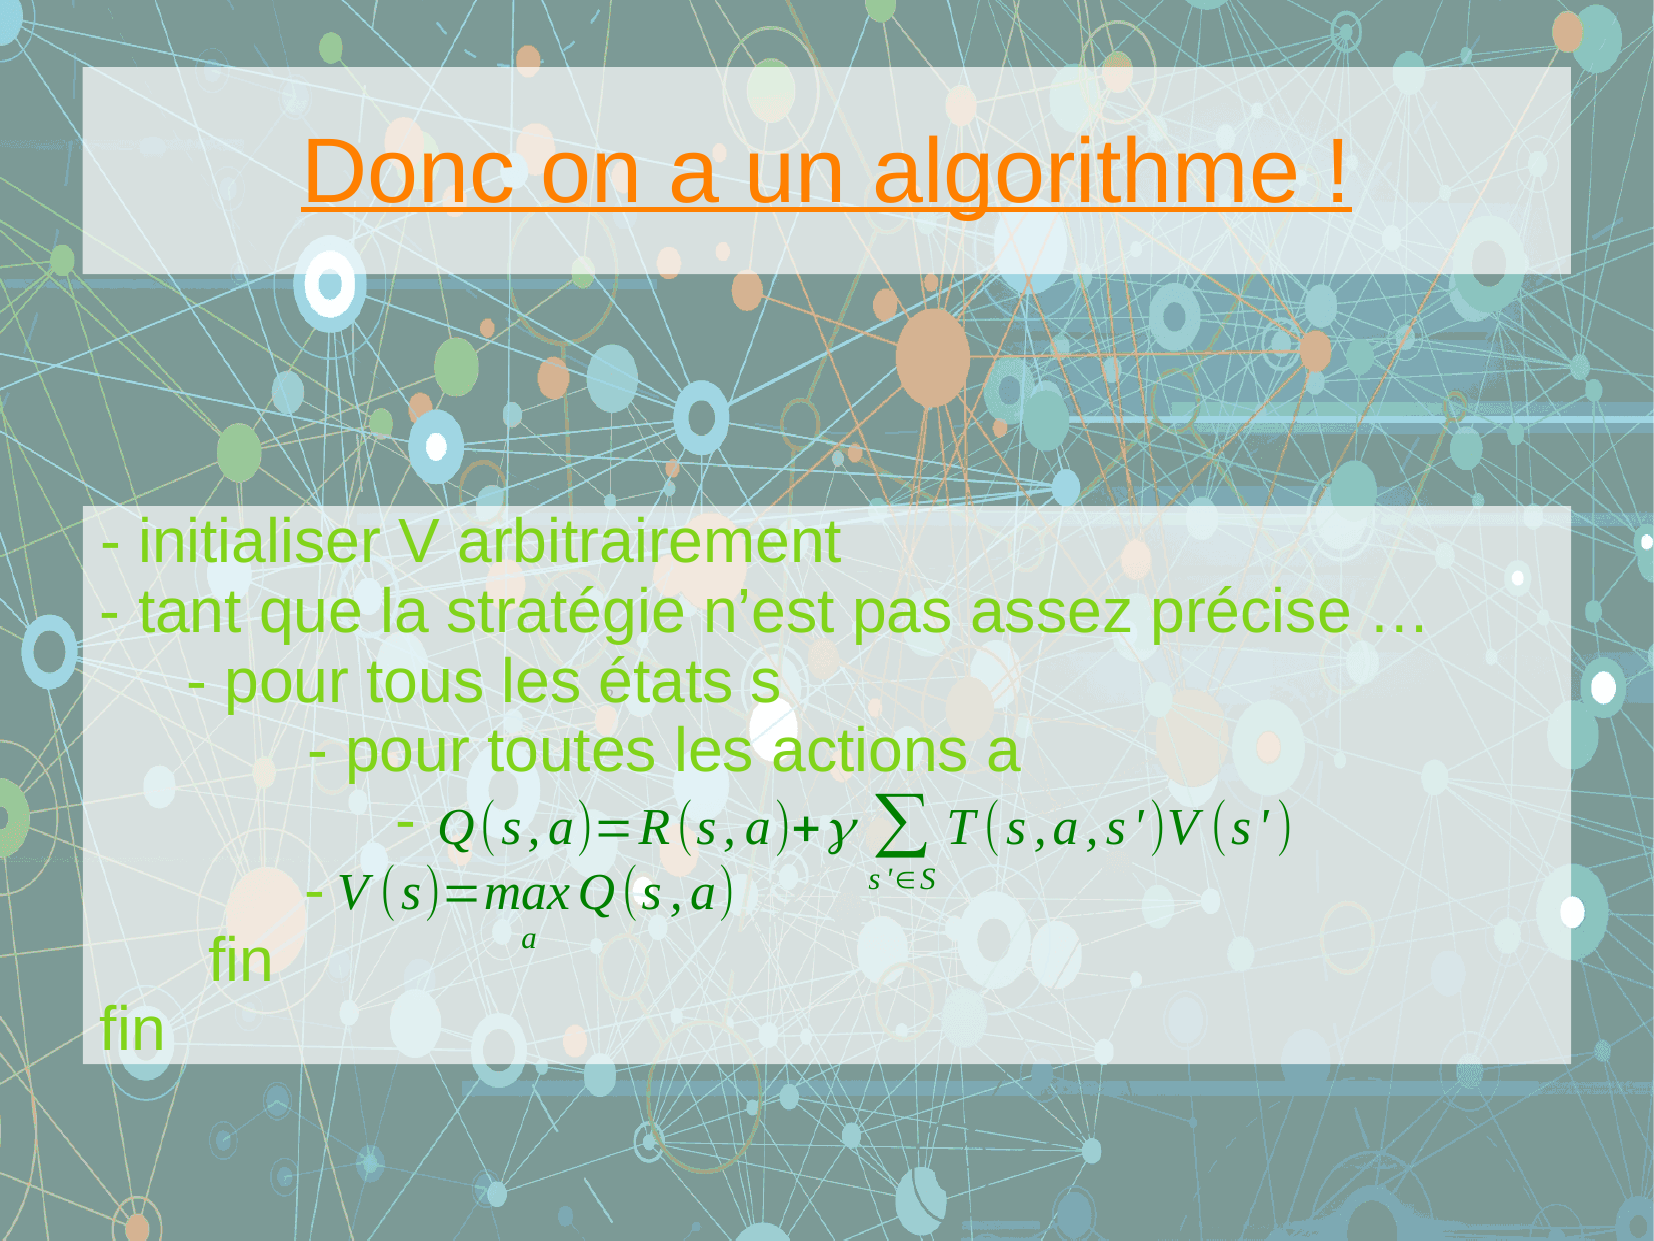

# Donc on a un algorithme !
 - initialiser V arbitrairement
 - tant que la stratégie n’est pas assez précise …
 - pour tous les états s
 - pour toutes les actions a
				 -
			-
	 fin
 fin